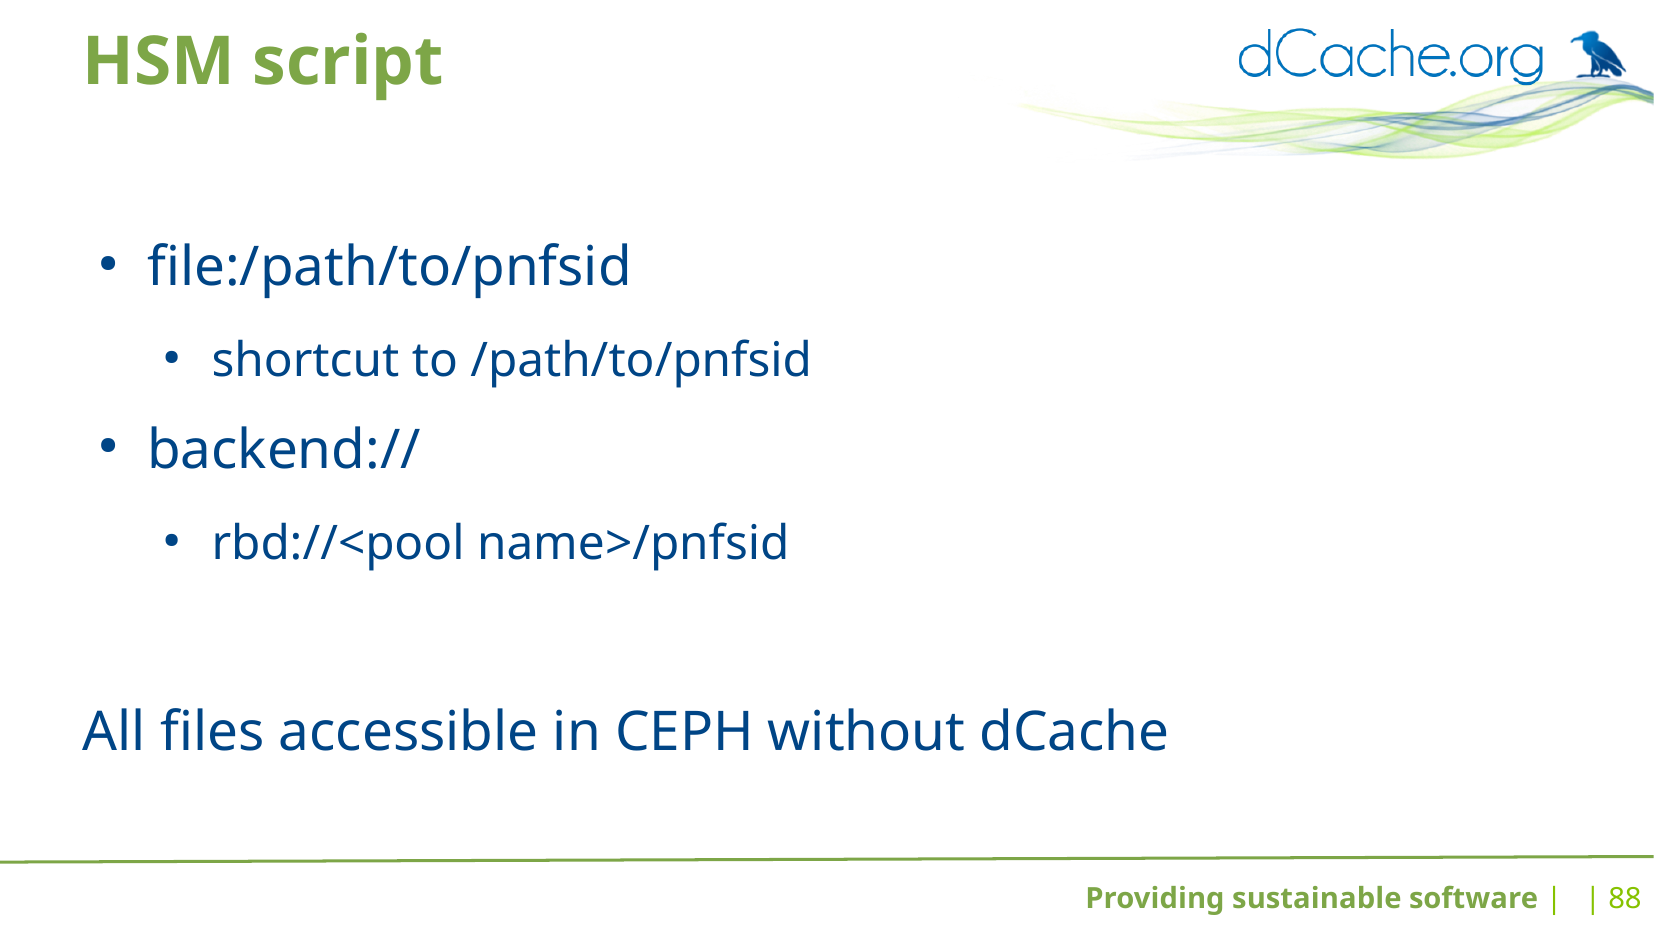

# HSM script
file:/path/to/pnfsid
shortcut to /path/to/pnfsid
backend://
rbd://<pool name>/pnfsid
All files accessible in CEPH without dCache
88